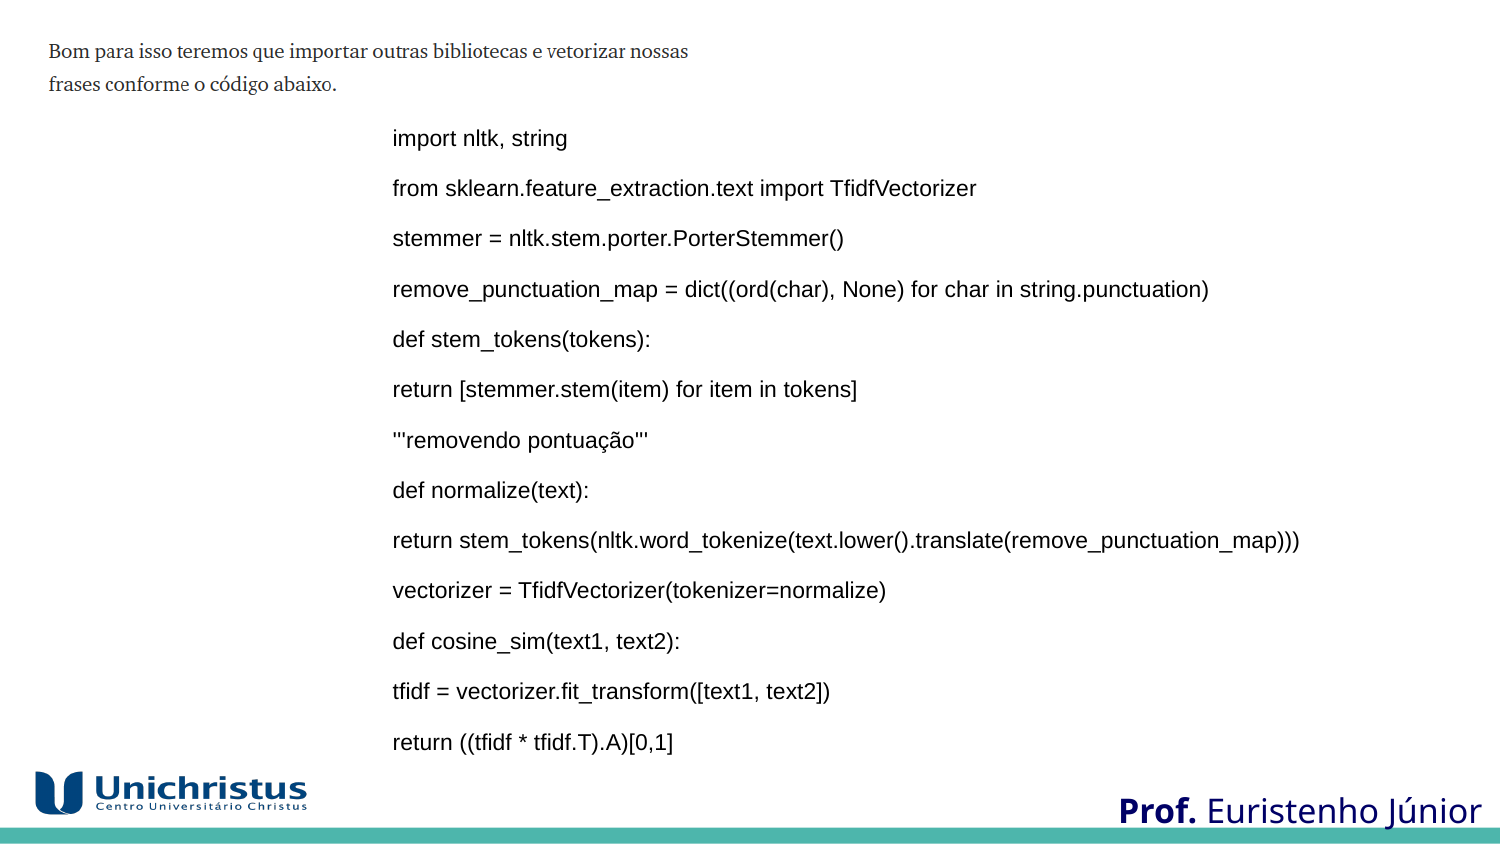

import nltk, string
from sklearn.feature_extraction.text import TfidfVectorizer
stemmer = nltk.stem.porter.PorterStemmer()
remove_punctuation_map = dict((ord(char), None) for char in string.punctuation)
def stem_tokens(tokens):
return [stemmer.stem(item) for item in tokens]
'''removendo pontuação'''
def normalize(text):
return stem_tokens(nltk.word_tokenize(text.lower().translate(remove_punctuation_map)))
vectorizer = TfidfVectorizer(tokenizer=normalize)
def cosine_sim(text1, text2):
tfidf = vectorizer.fit_transform([text1, text2])
return ((tfidf * tfidf.T).A)[0,1]
#
Prof. Euristenho Júnior